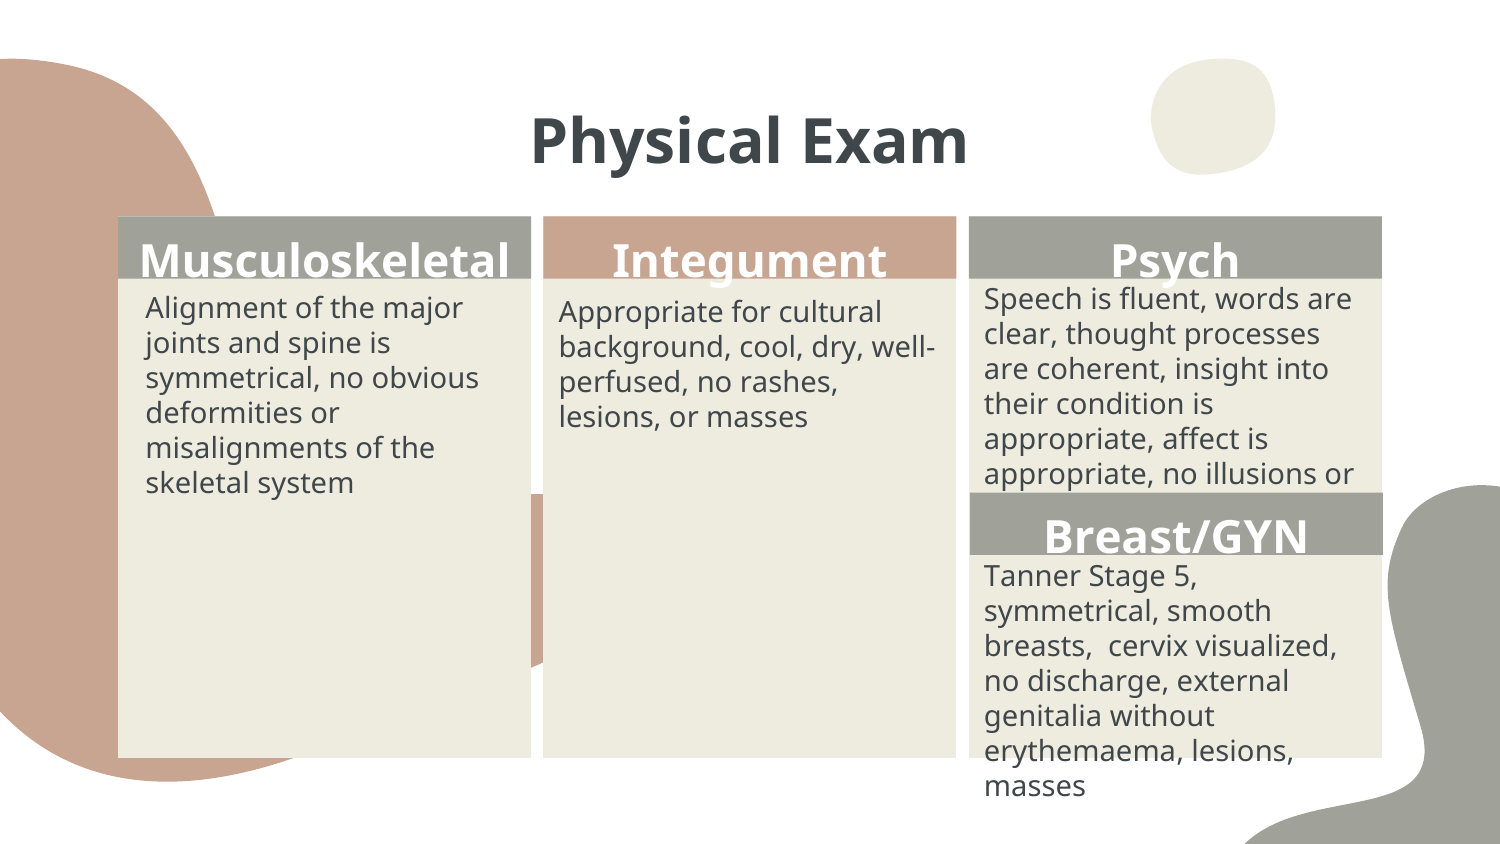

# Physical Exam
Musculoskeletal
Integument
Psych
Speech is fluent, words are clear, thought processes are coherent, insight into their condition is appropriate, affect is appropriate, no illusions or hallucination, mood is neutral
Alignment of the major joints and spine is symmetrical, no obvious deformities or misalignments of the skeletal system
Appropriate for cultural background, cool, dry, well-perfused, no rashes, lesions, or masses
Breast/GYN
Tanner Stage 5, symmetrical, smooth breasts, cervix visualized, no discharge, external genitalia without erythemaema, lesions, masses